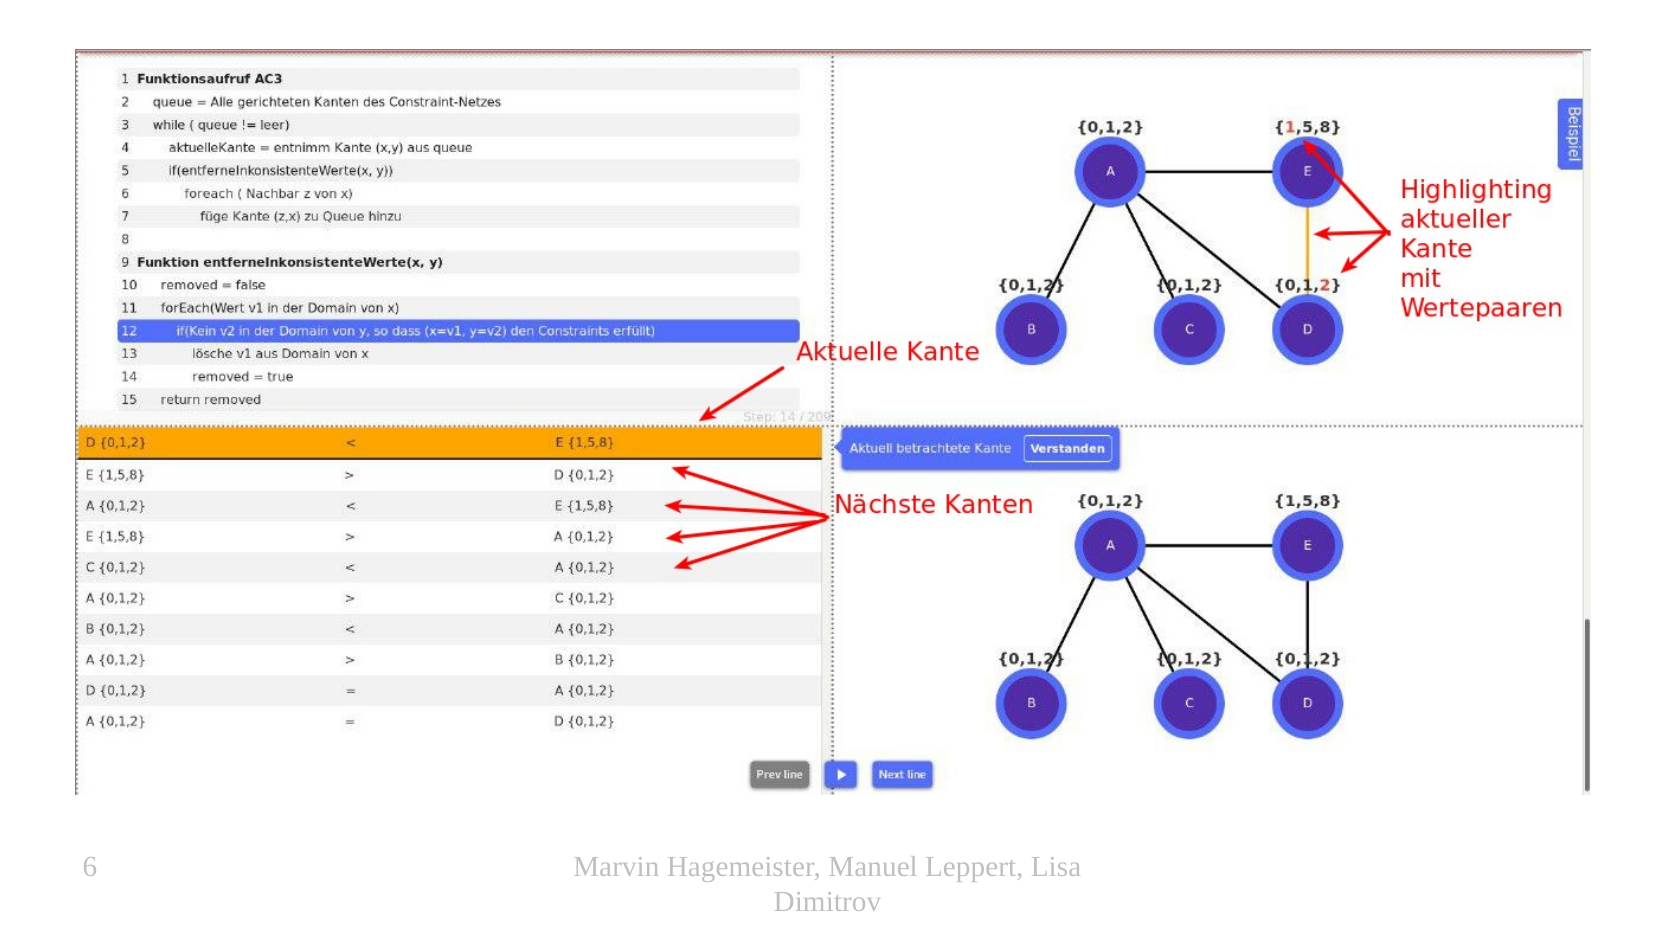

6
Marvin Hagemeister, Manuel Leppert, Lisa Dimitrov